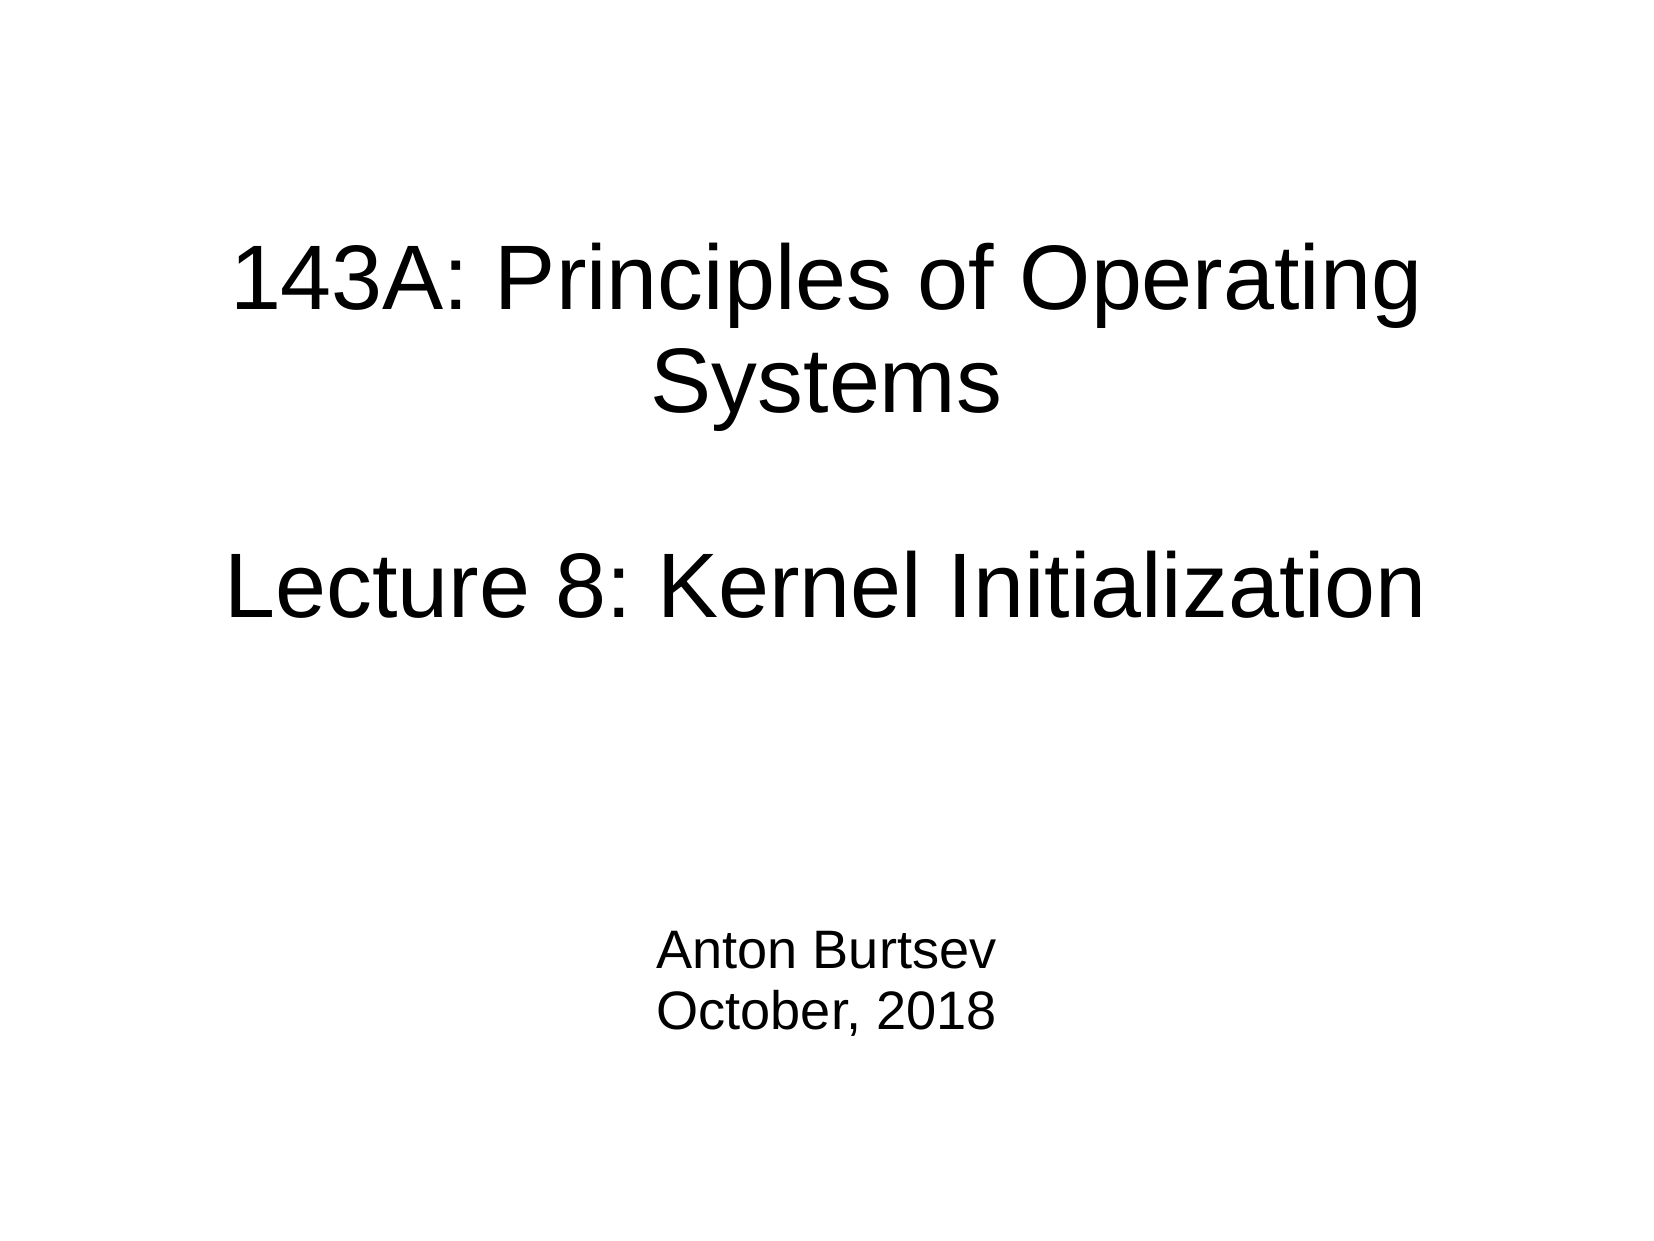

# 143A: Principles of Operating Systems Lecture 8: Kernel Initialization
Anton Burtsev
October, 2018